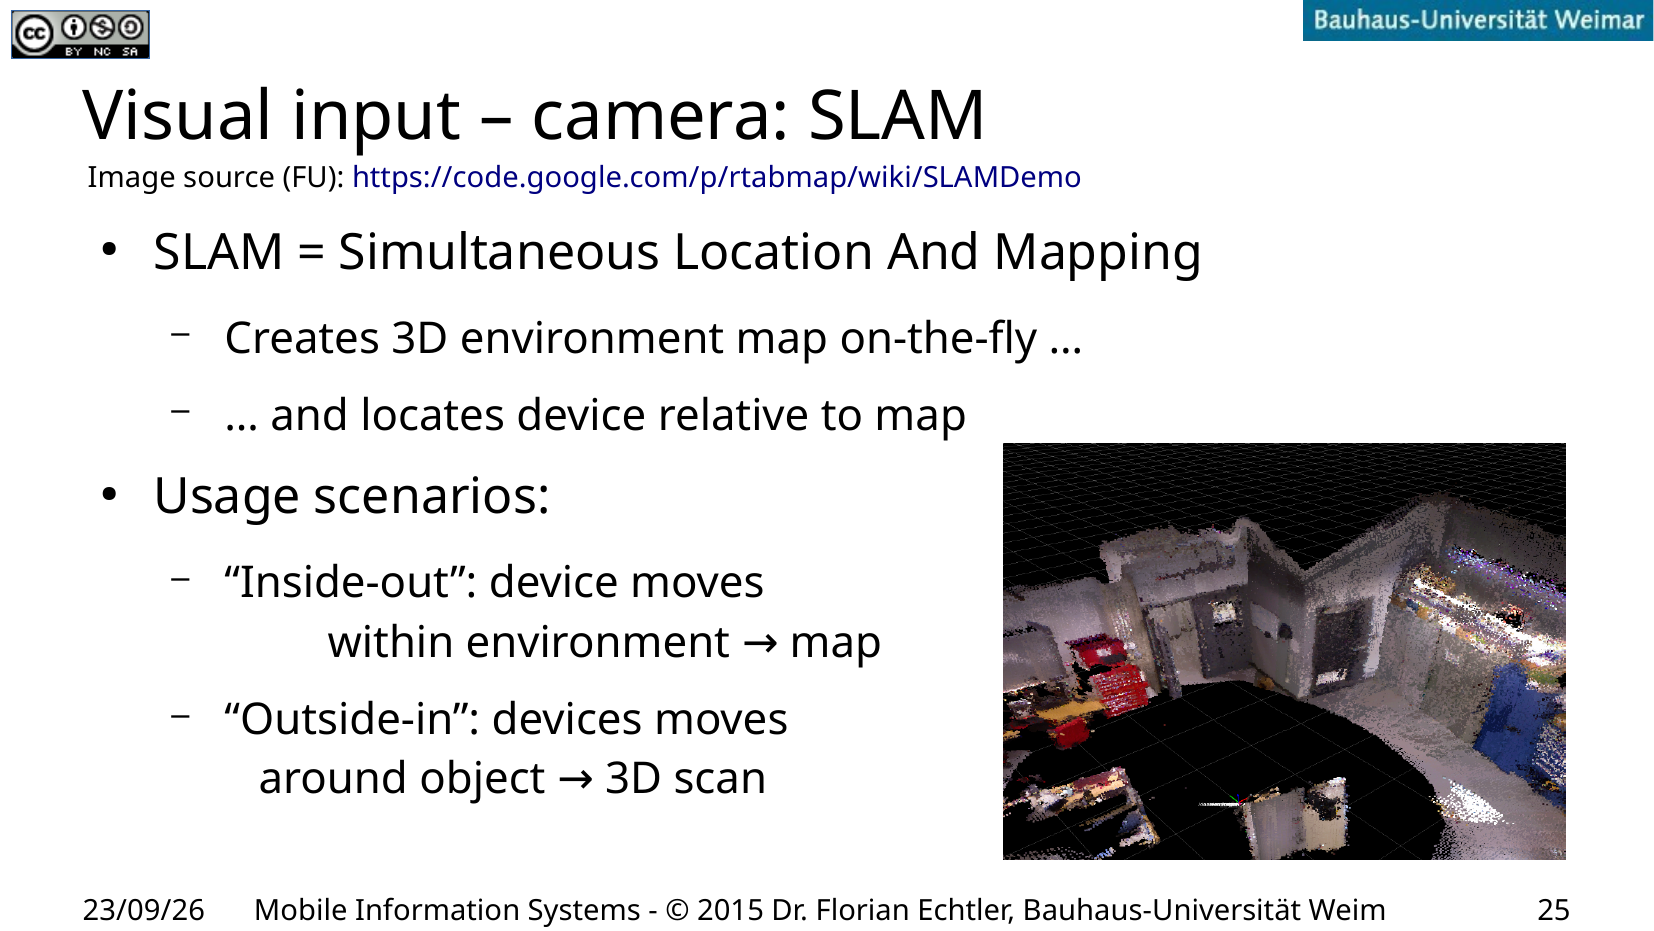

# Visual input – camera: SLAM
Image source (FU): https://code.google.com/p/rtabmap/wiki/SLAMDemo
SLAM = Simultaneous Location And Mapping
Creates 3D environment map on-the-fly …
… and locates device relative to map
Usage scenarios:
“Inside-out”: device moves within environment → map
“Outside-in”: devices moves around object → 3D scan
Mobile Information Systems - © 2015 Dr. Florian Echtler, Bauhaus-Universität Weimar
25